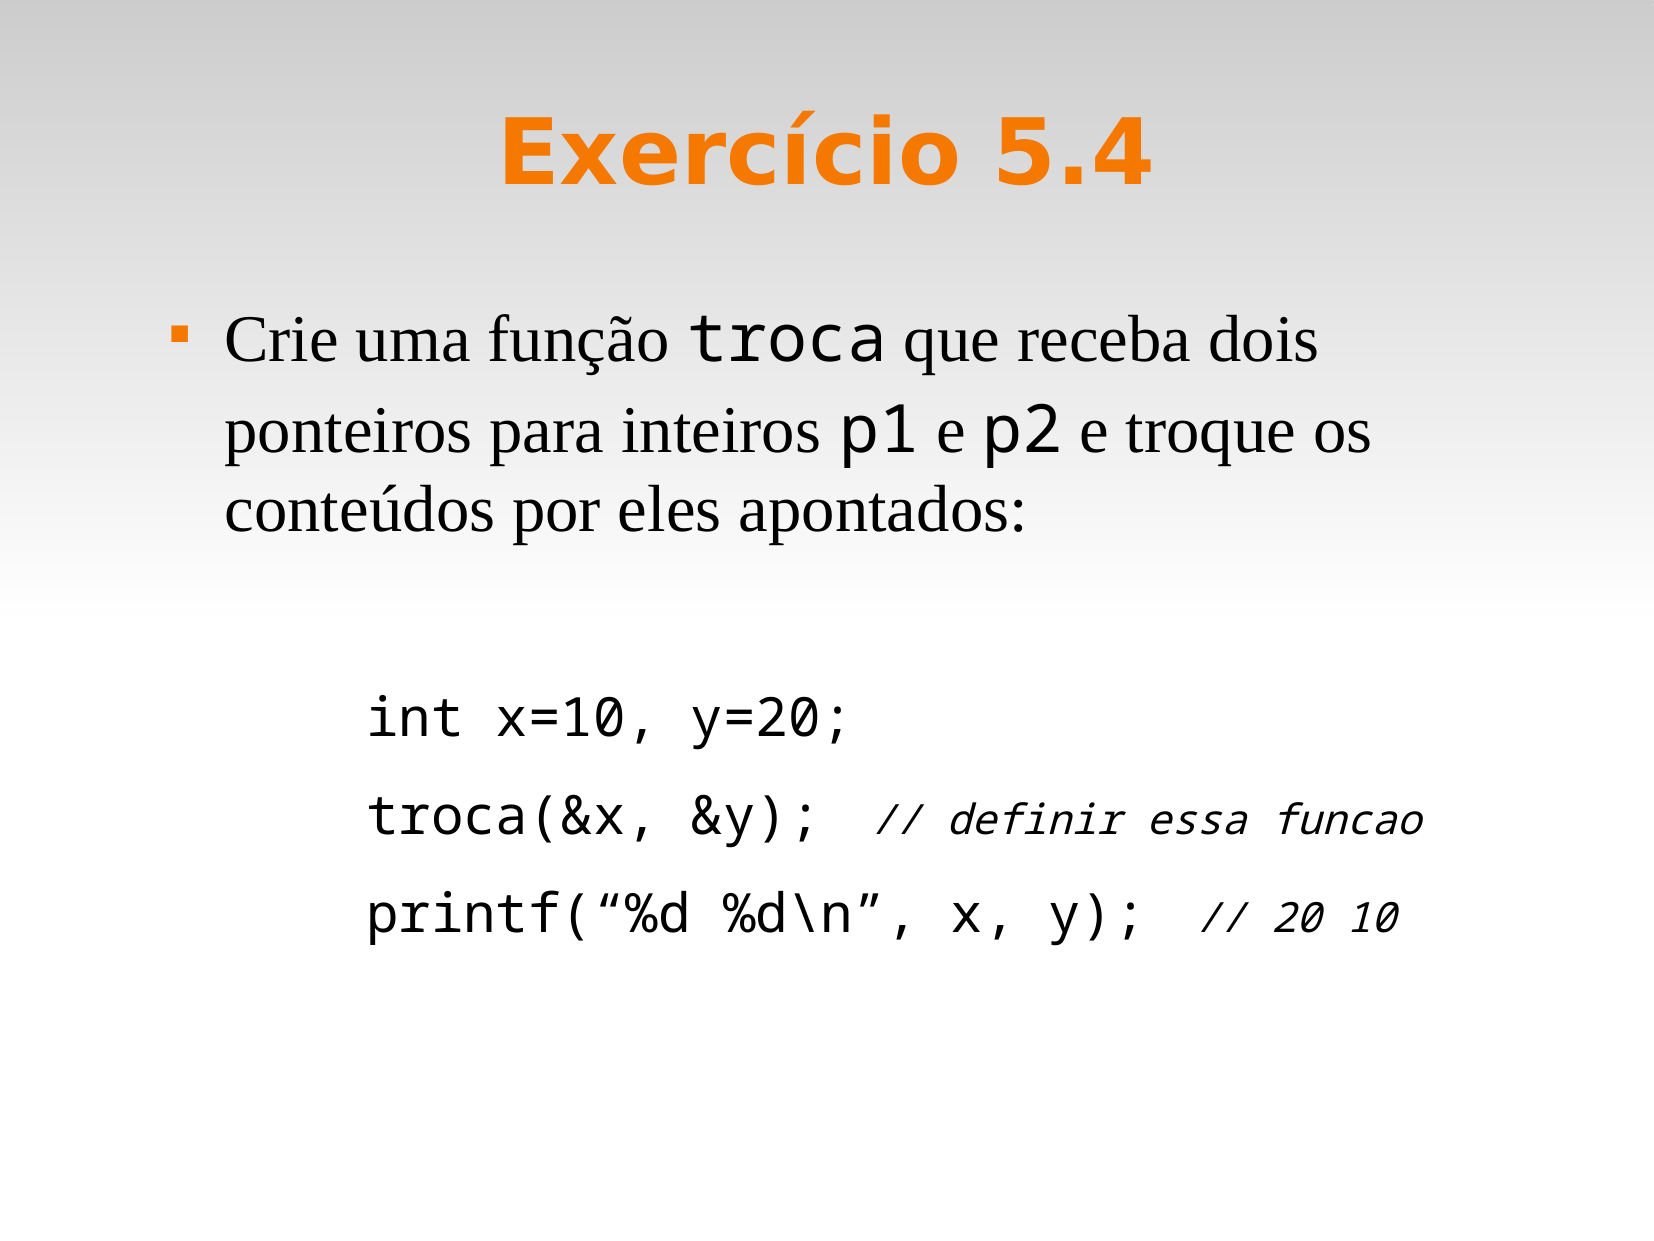

# Exercício 5.4
Crie uma função troca que receba dois ponteiros para inteiros p1 e p2 e troque os conteúdos por eles apontados:
int x=10, y=20;
troca(&x, &y); // definir essa funcao
printf(“%d %d\n”, x, y); // 20 10